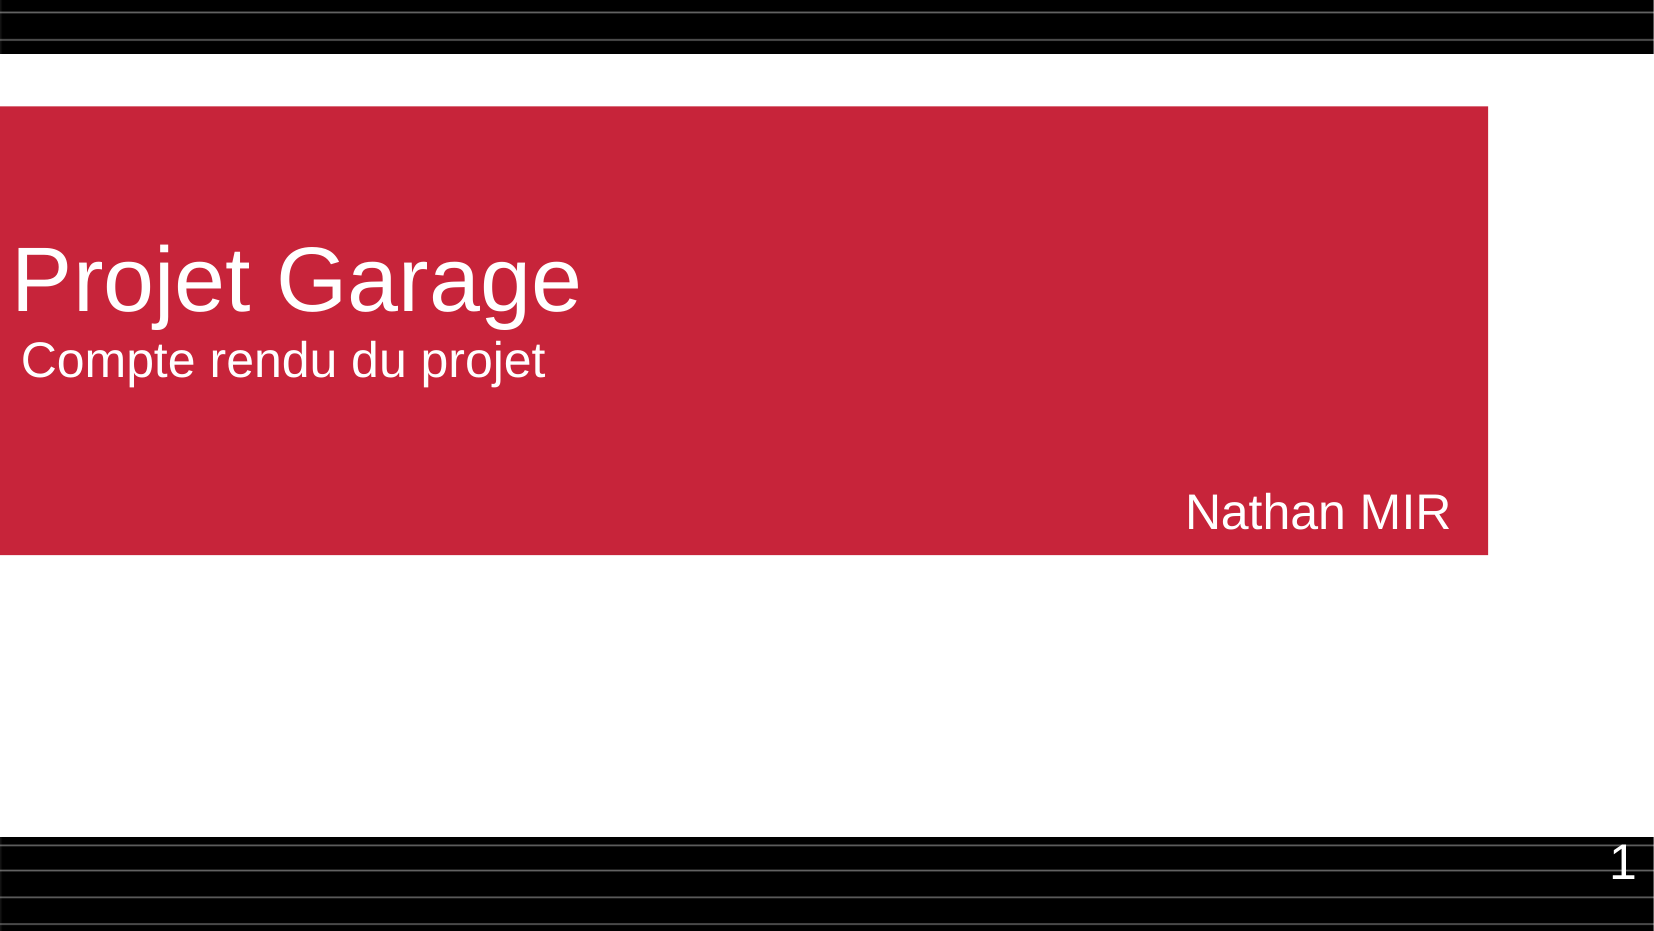

# Projet Garage
Compte rendu du projet
Nathan MIR
1